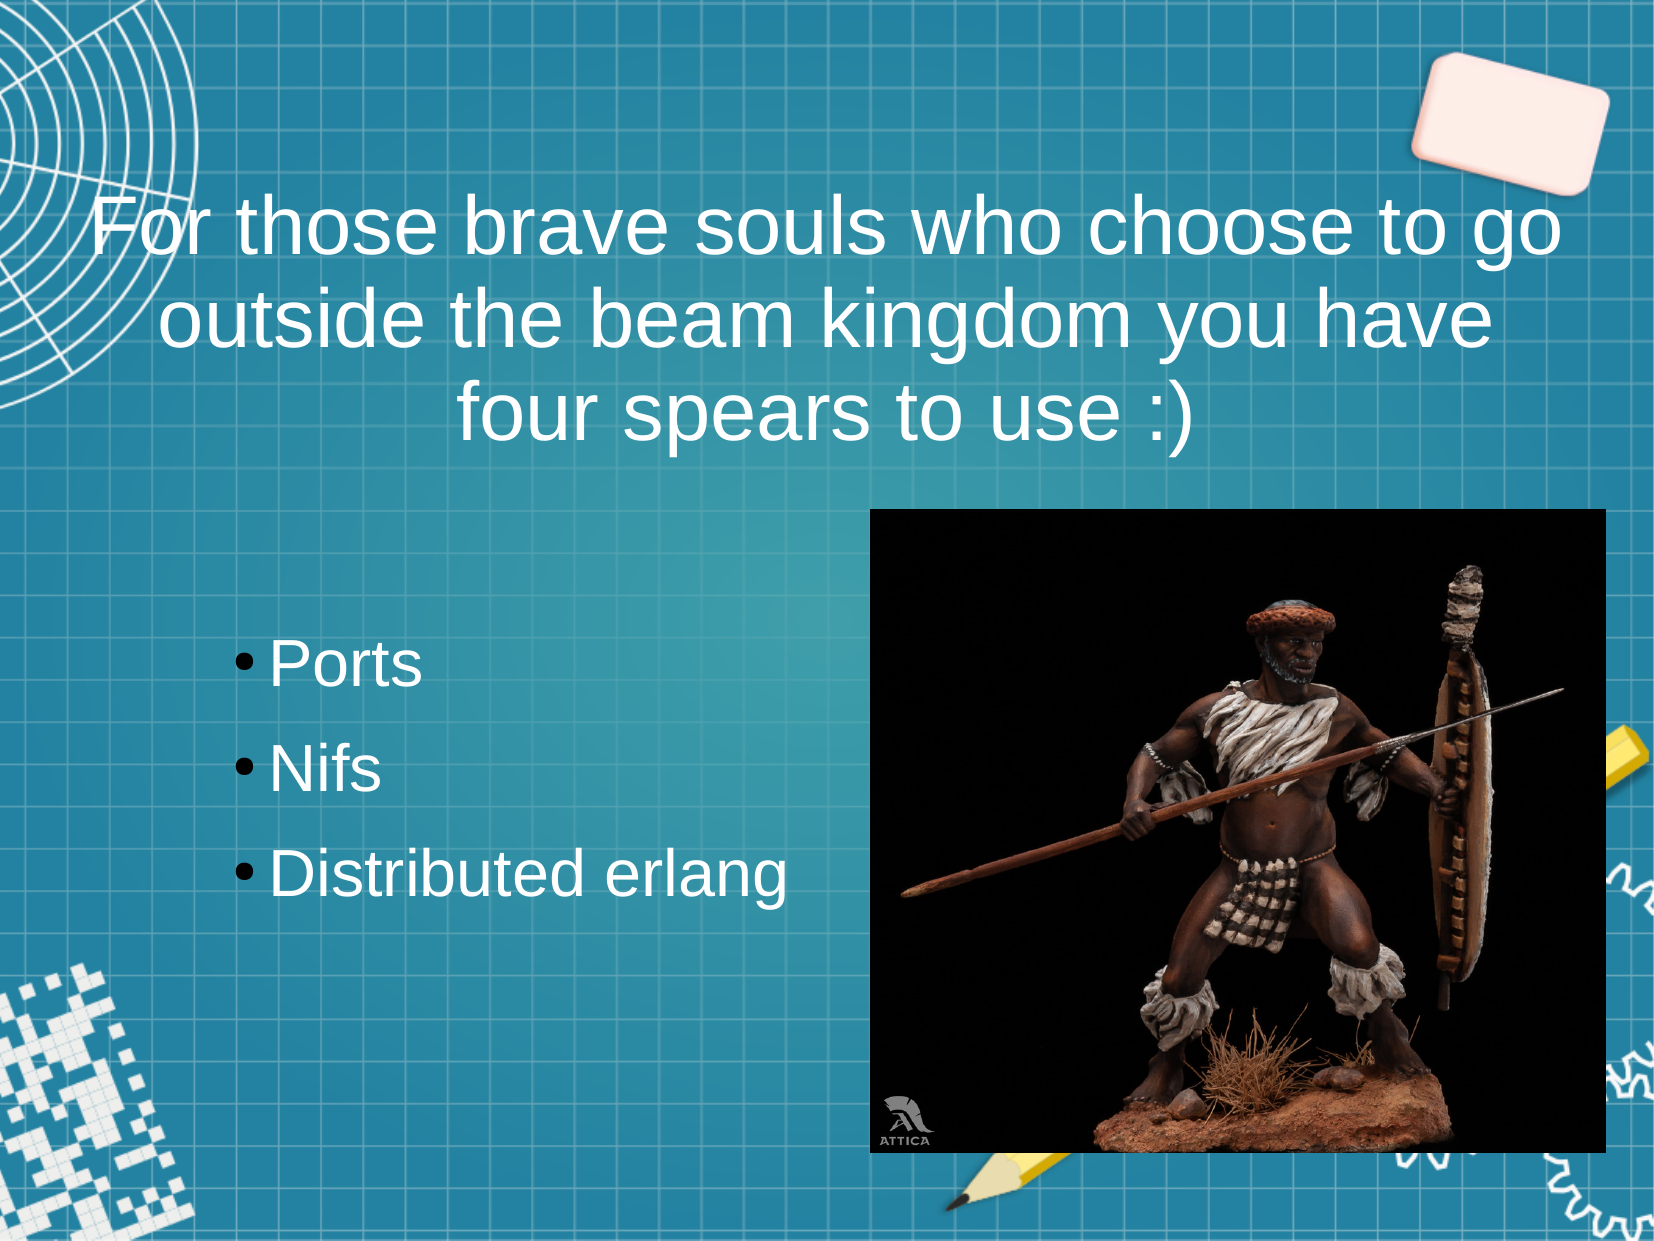

# For those brave souls who choose to go outside the beam kingdom you have four spears to use :)
Ports
Nifs
Distributed erlang